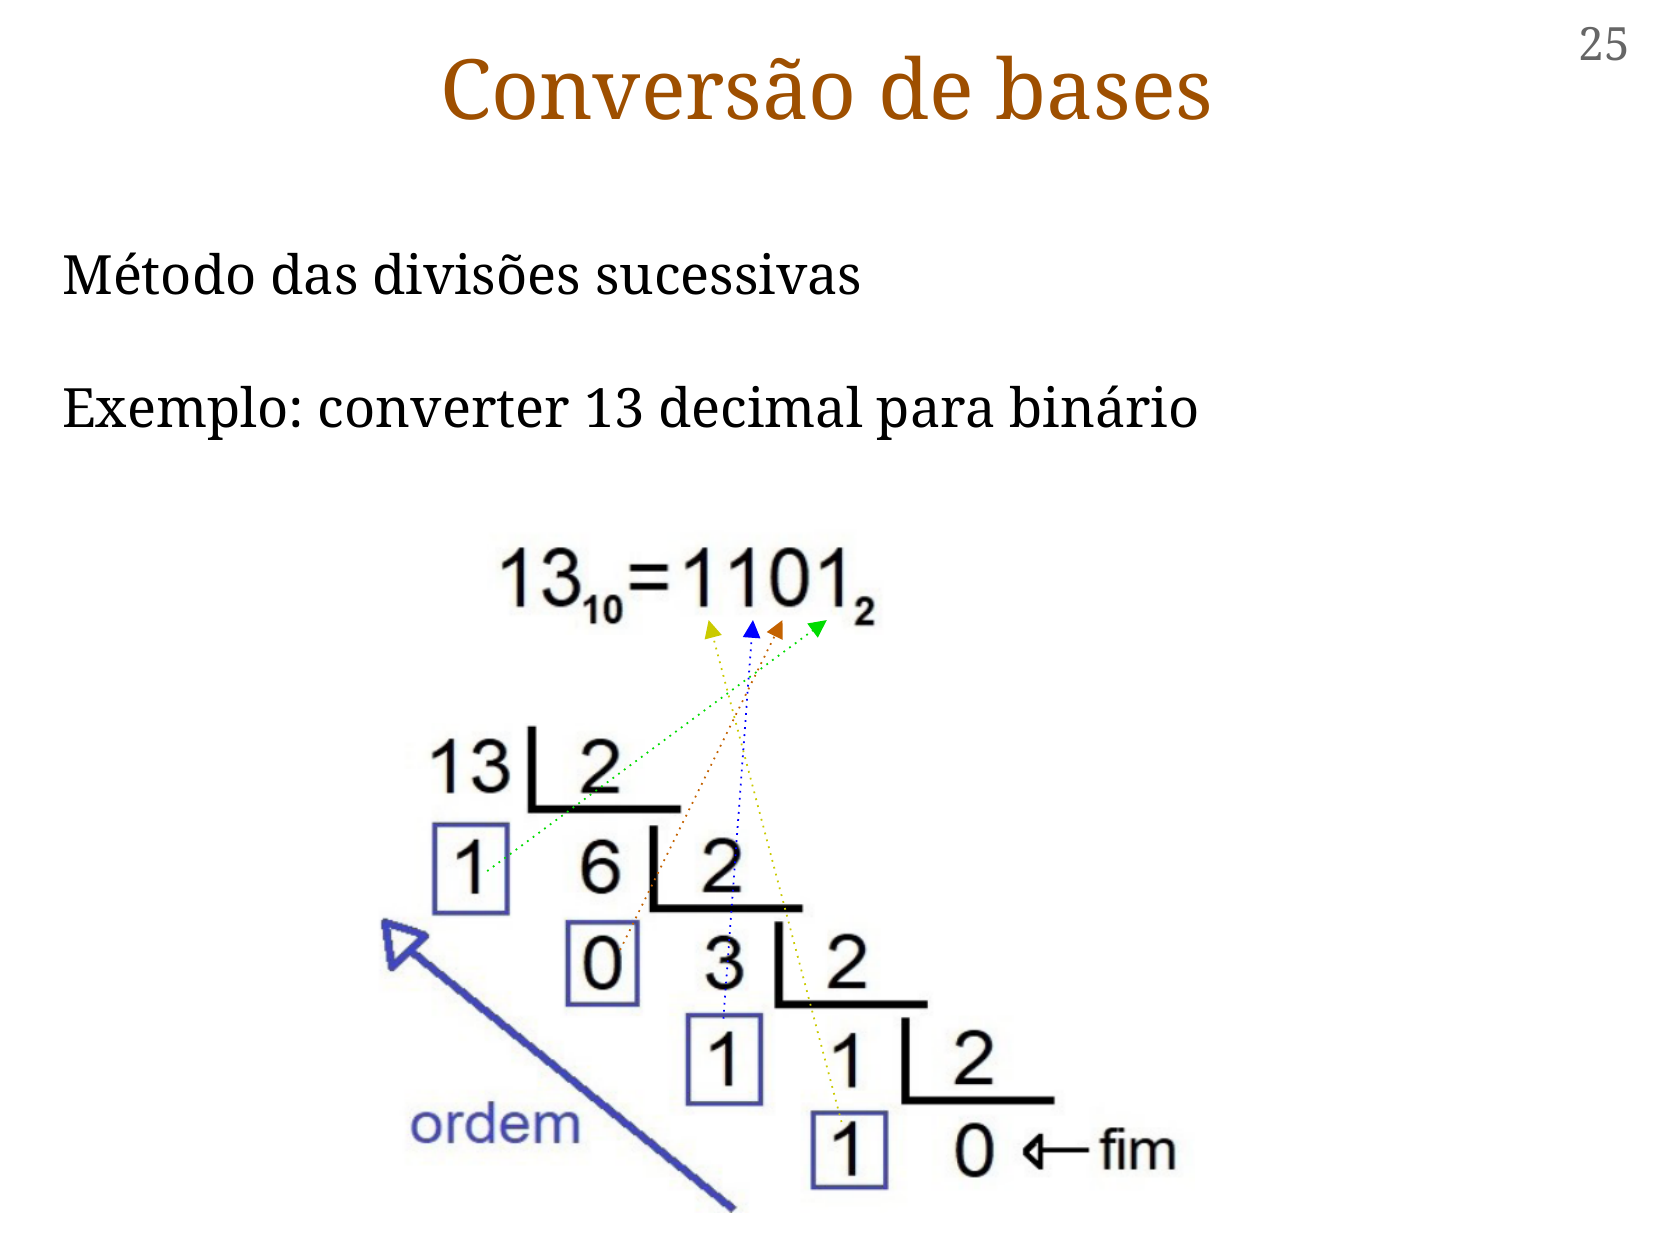

25
# Conversão de bases
Método das divisões sucessivas
Exemplo: converter 13 decimal para binário